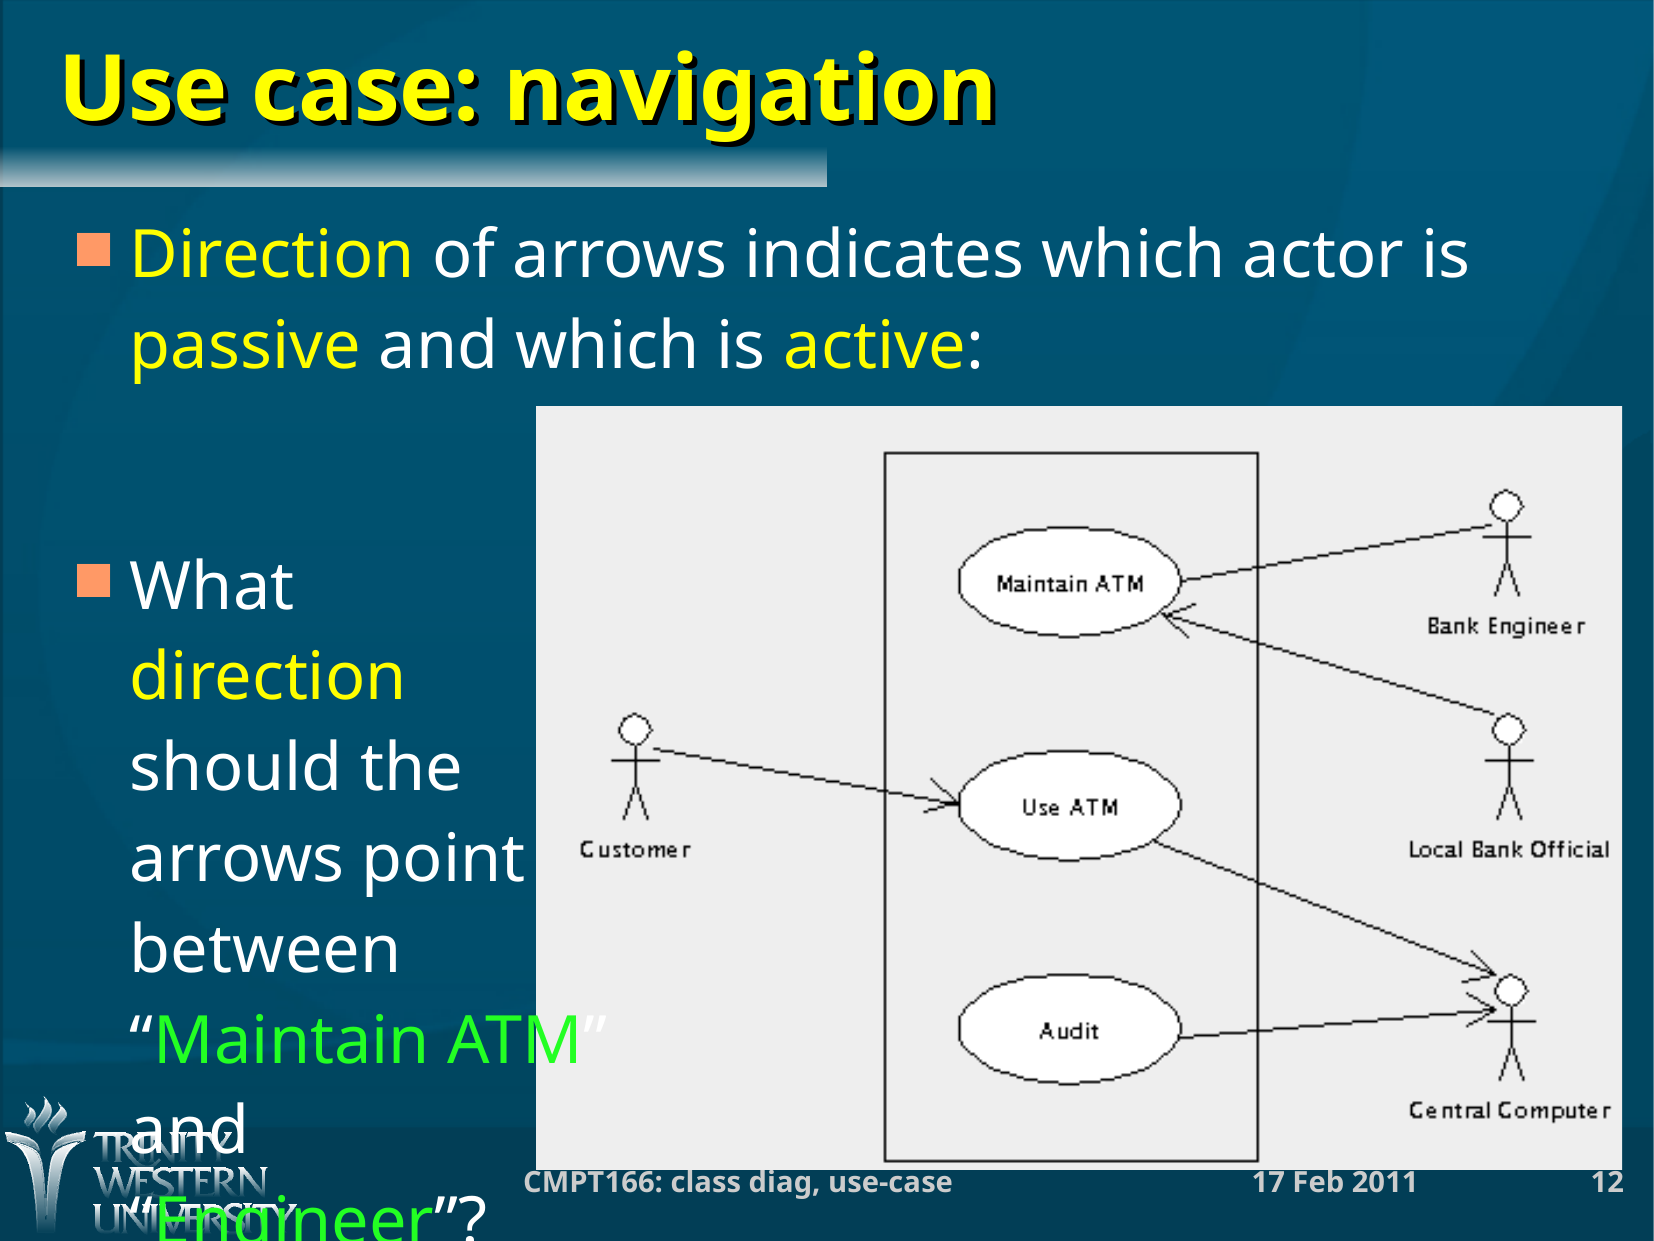

# Use case: navigation
Direction of arrows indicates which actor is passive and which is active:
What
direction
should the
arrows point
between
“Maintain ATM”
and
“Engineer”?
CMPT166: class diag, use-case
17 Feb 2011
12